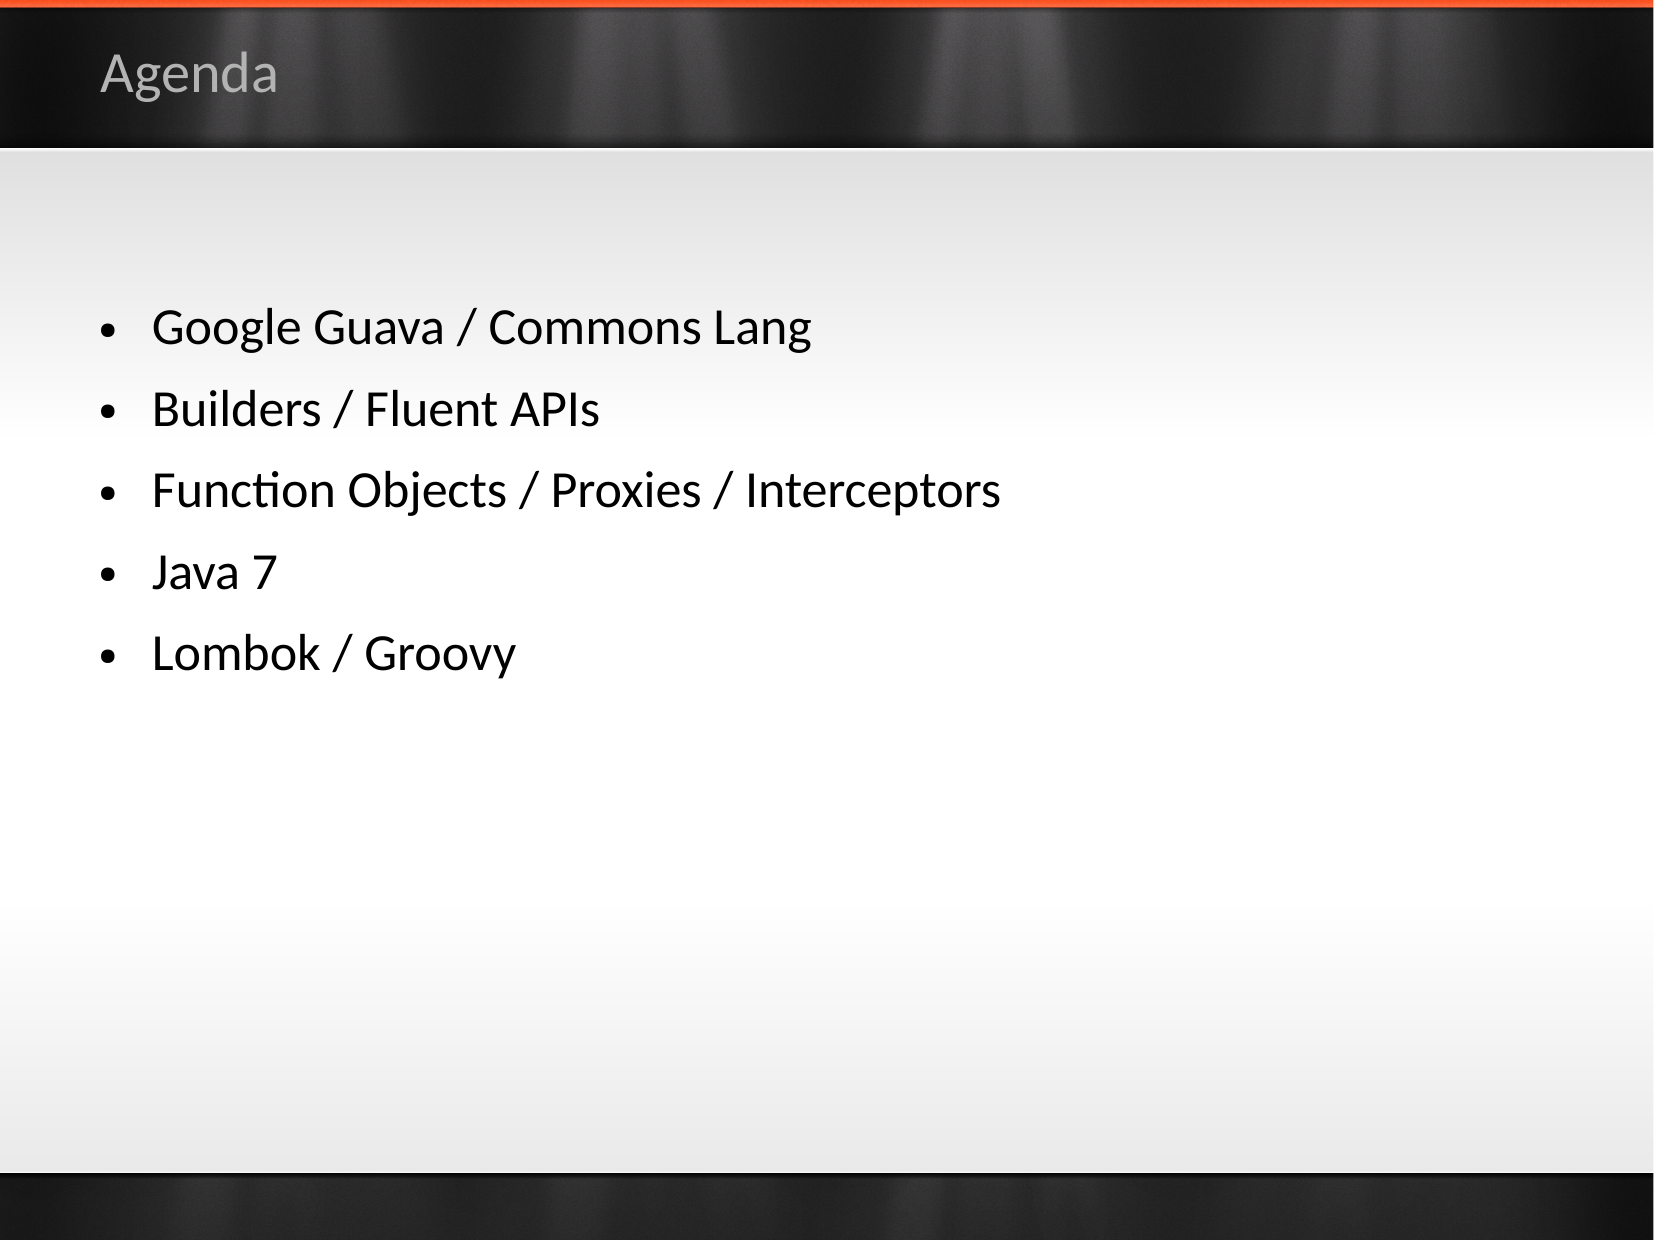

# Agenda
Google Guava / Commons Lang
Builders / Fluent APIs
Function Objects / Proxies / Interceptors
Java 7
Lombok / Groovy